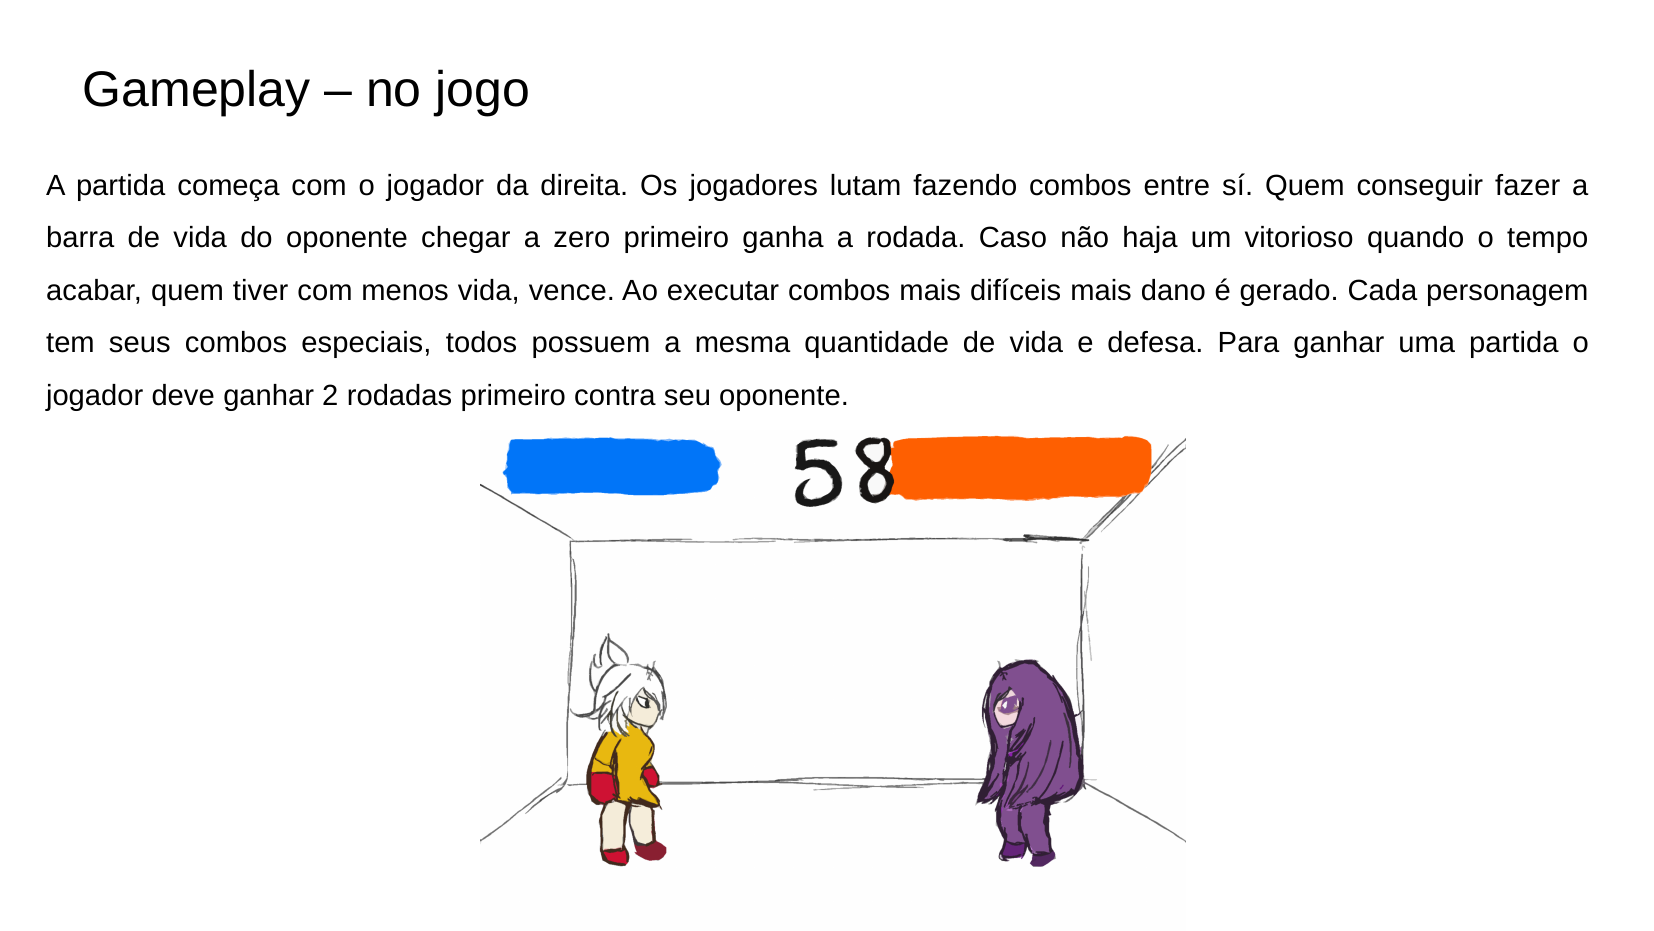

Gameplay – no jogo
A partida começa com o jogador da direita. Os jogadores lutam fazendo combos entre sí. Quem conseguir fazer a barra de vida do oponente chegar a zero primeiro ganha a rodada. Caso não haja um vitorioso quando o tempo acabar, quem tiver com menos vida, vence. Ao executar combos mais difíceis mais dano é gerado. Cada personagem tem seus combos especiais, todos possuem a mesma quantidade de vida e defesa. Para ganhar uma partida o jogador deve ganhar 2 rodadas primeiro contra seu oponente.